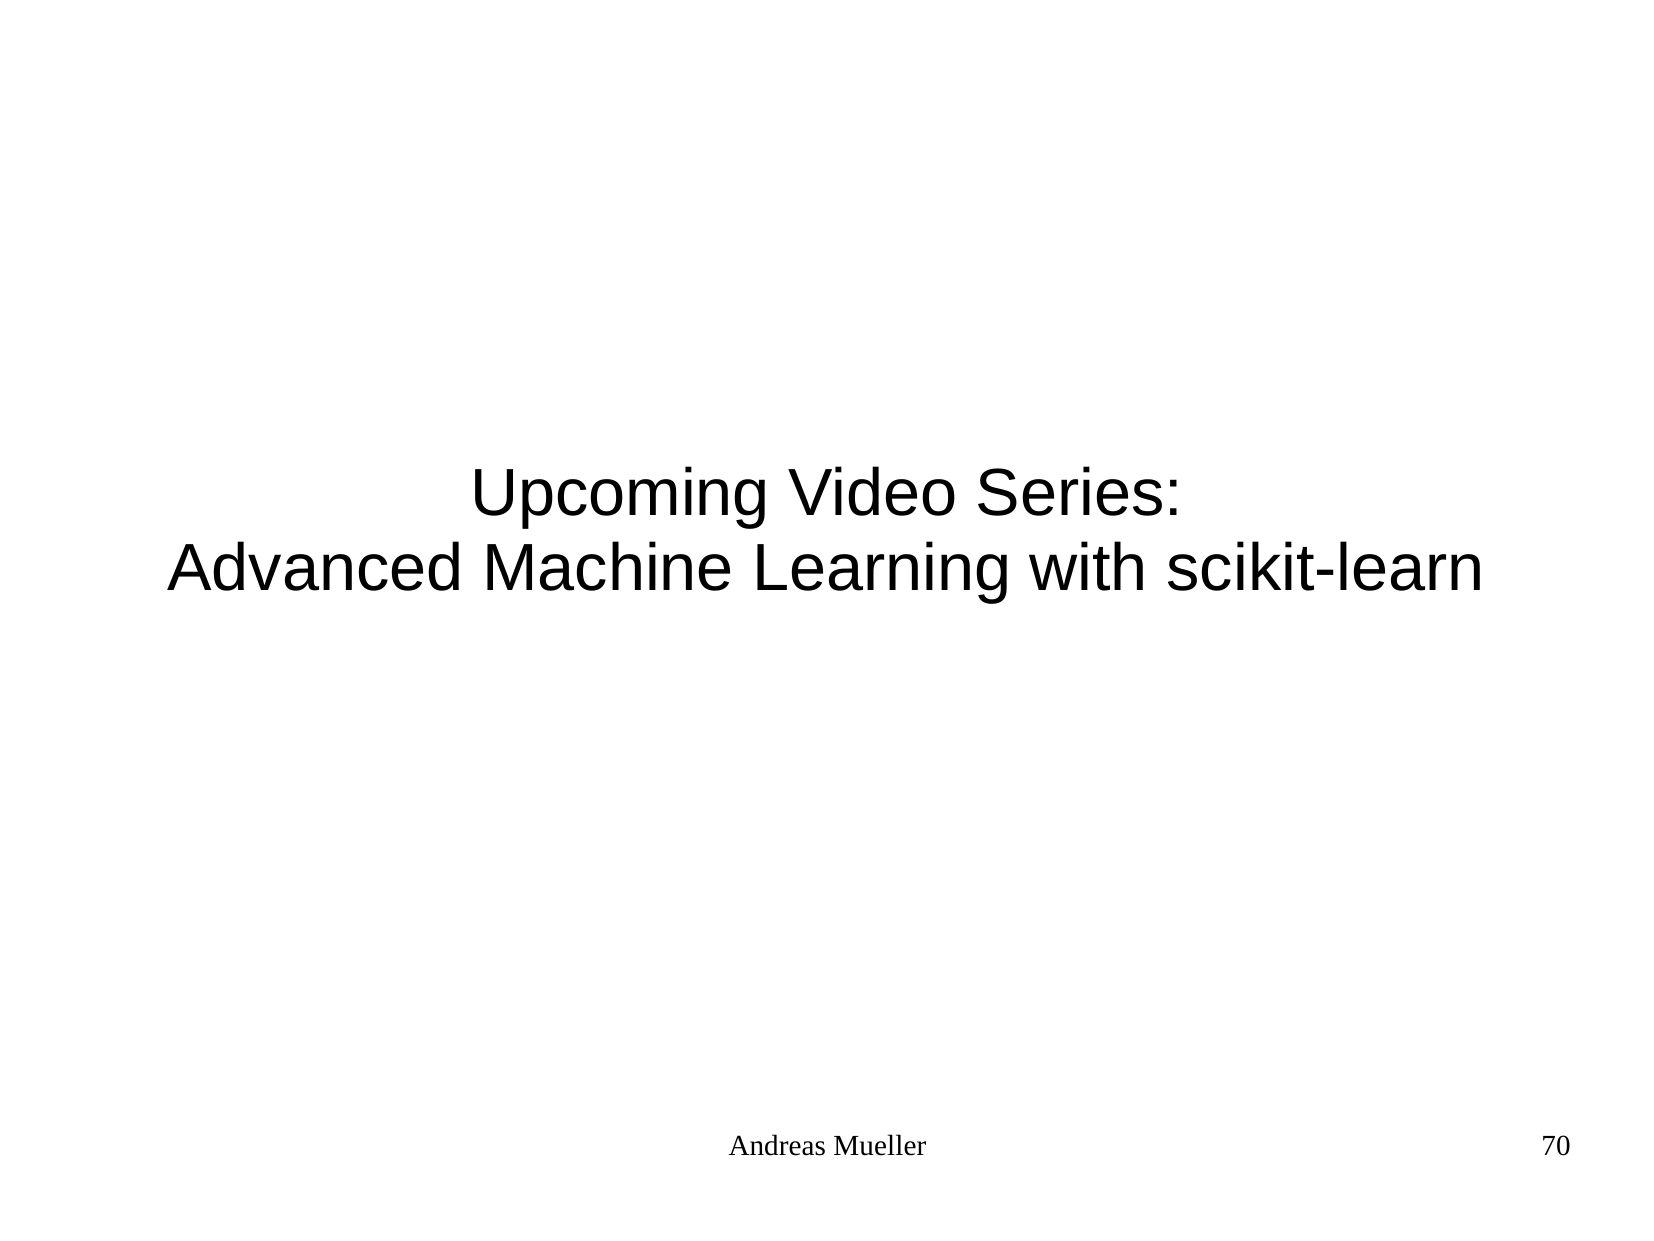

# Upcoming Video Series:
Advanced Machine Learning with scikit-learn
Andreas Mueller
70